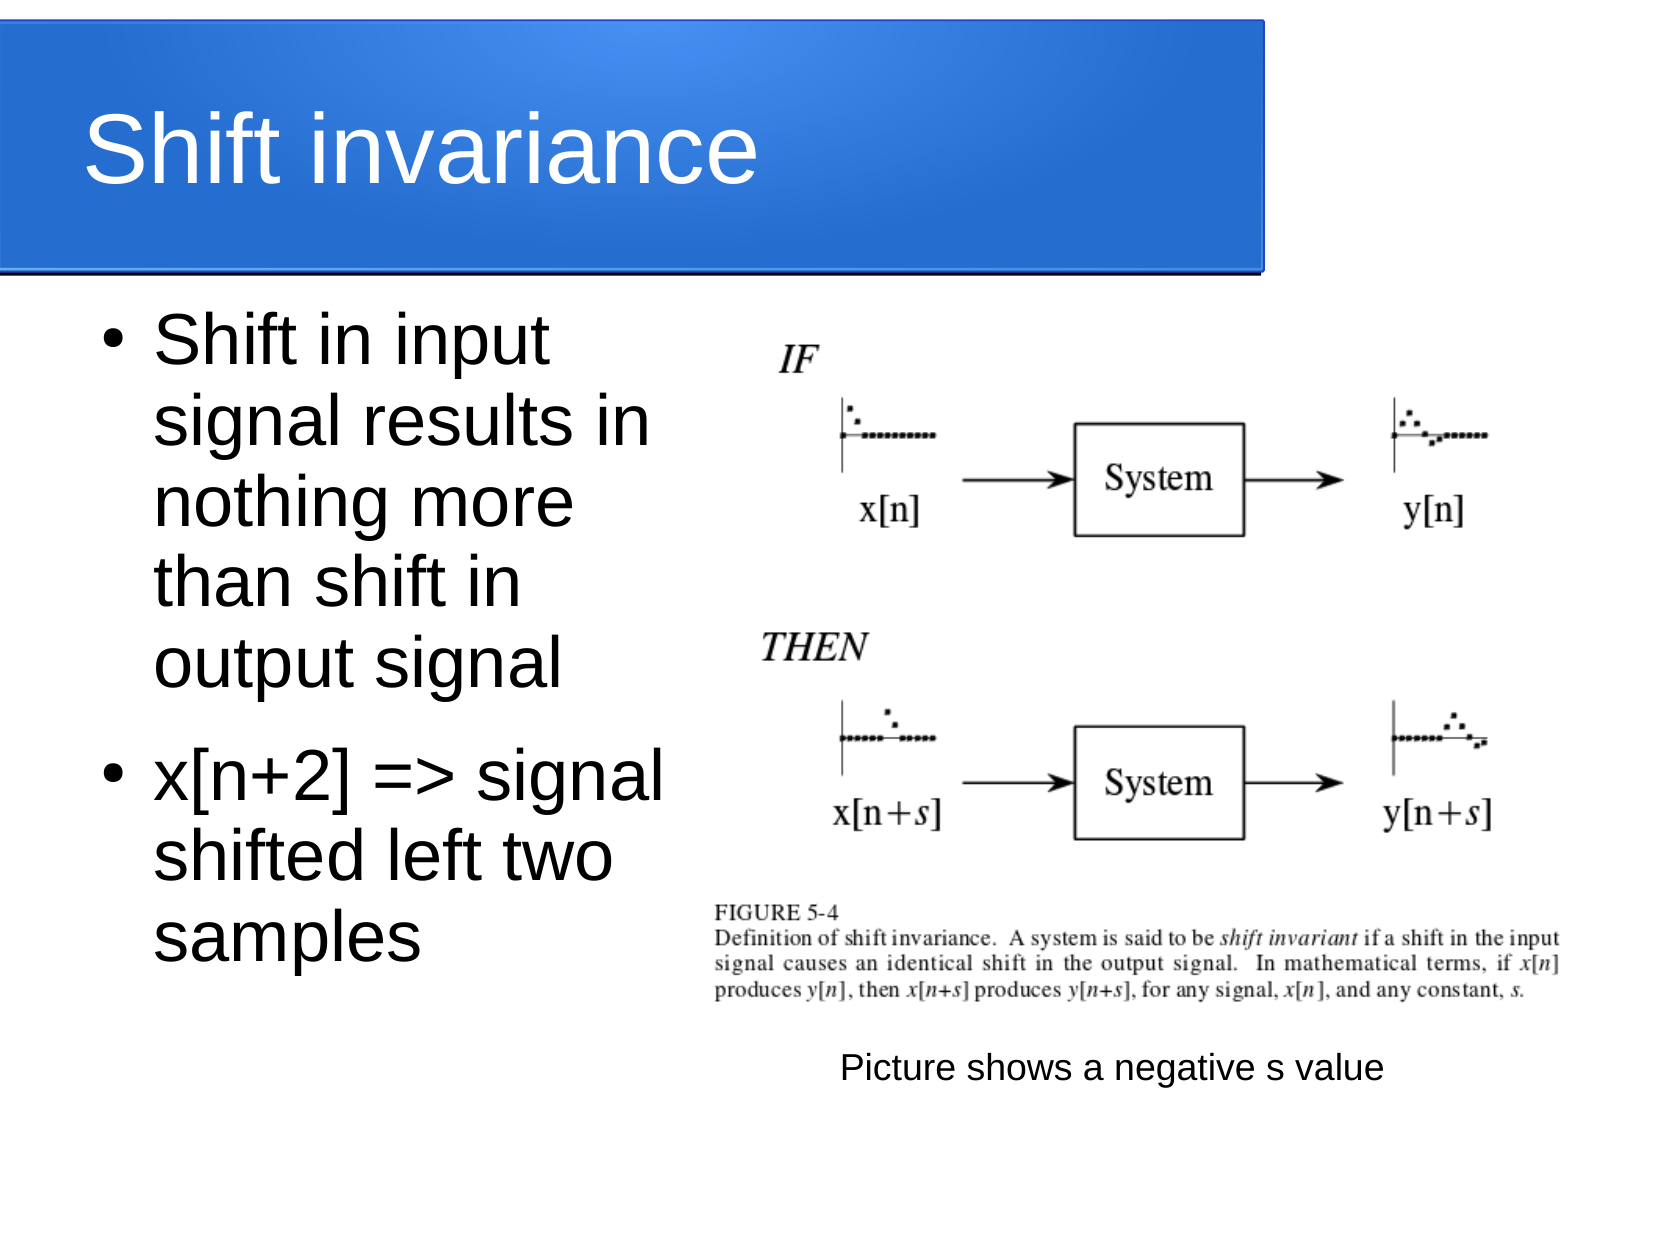

# Shift invariance
Shift in input signal results in nothing more than shift in output signal
x[n+2] => signal shifted left two samples
Picture shows a negative s value